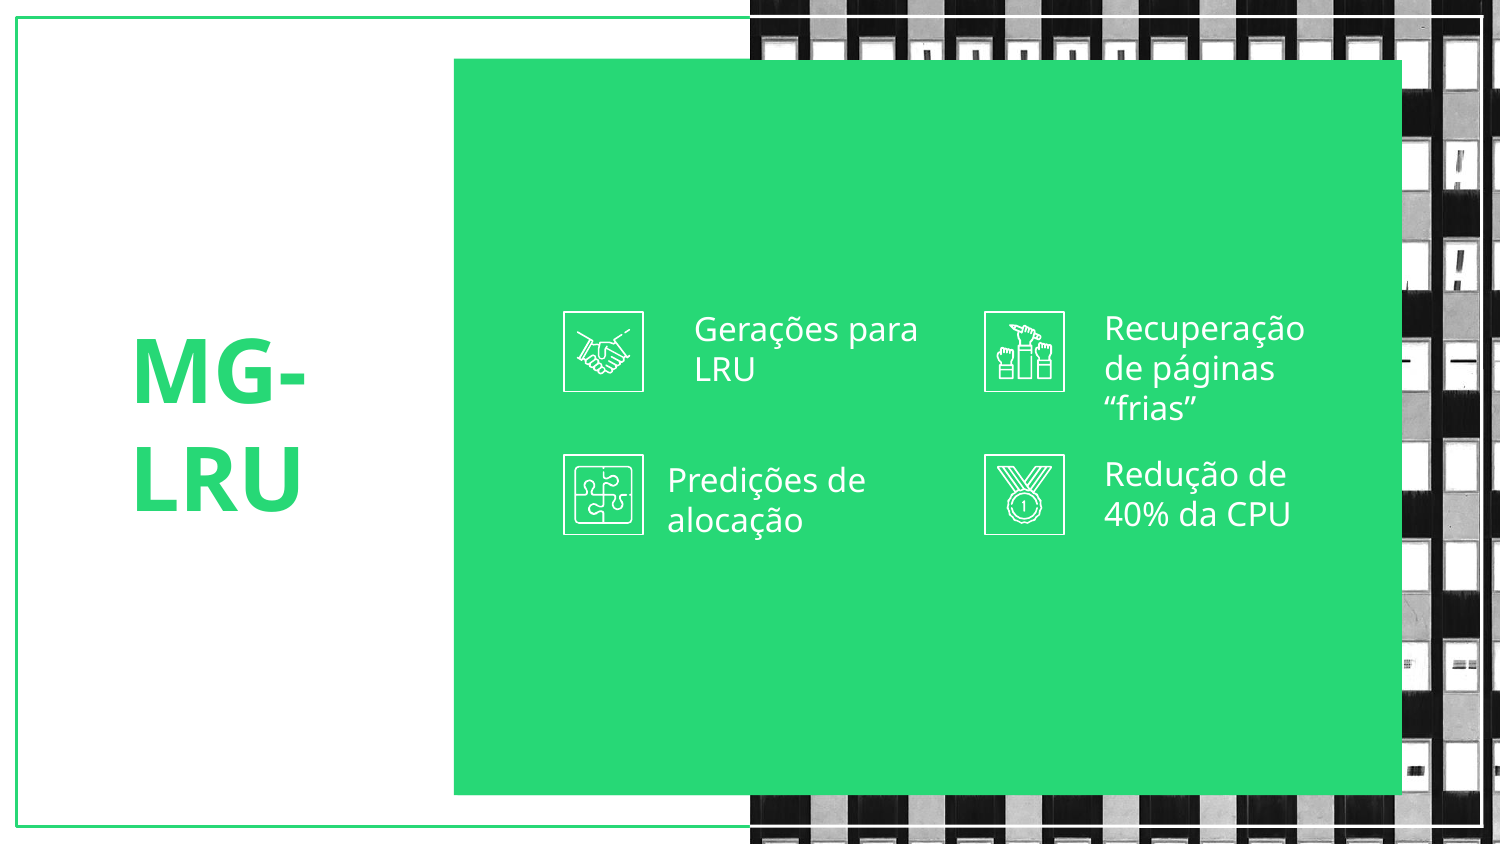

MG-LRU
Recuperação de páginas “frias”
# Gerações para LRU
Redução de 40% da CPU
Predições de alocação